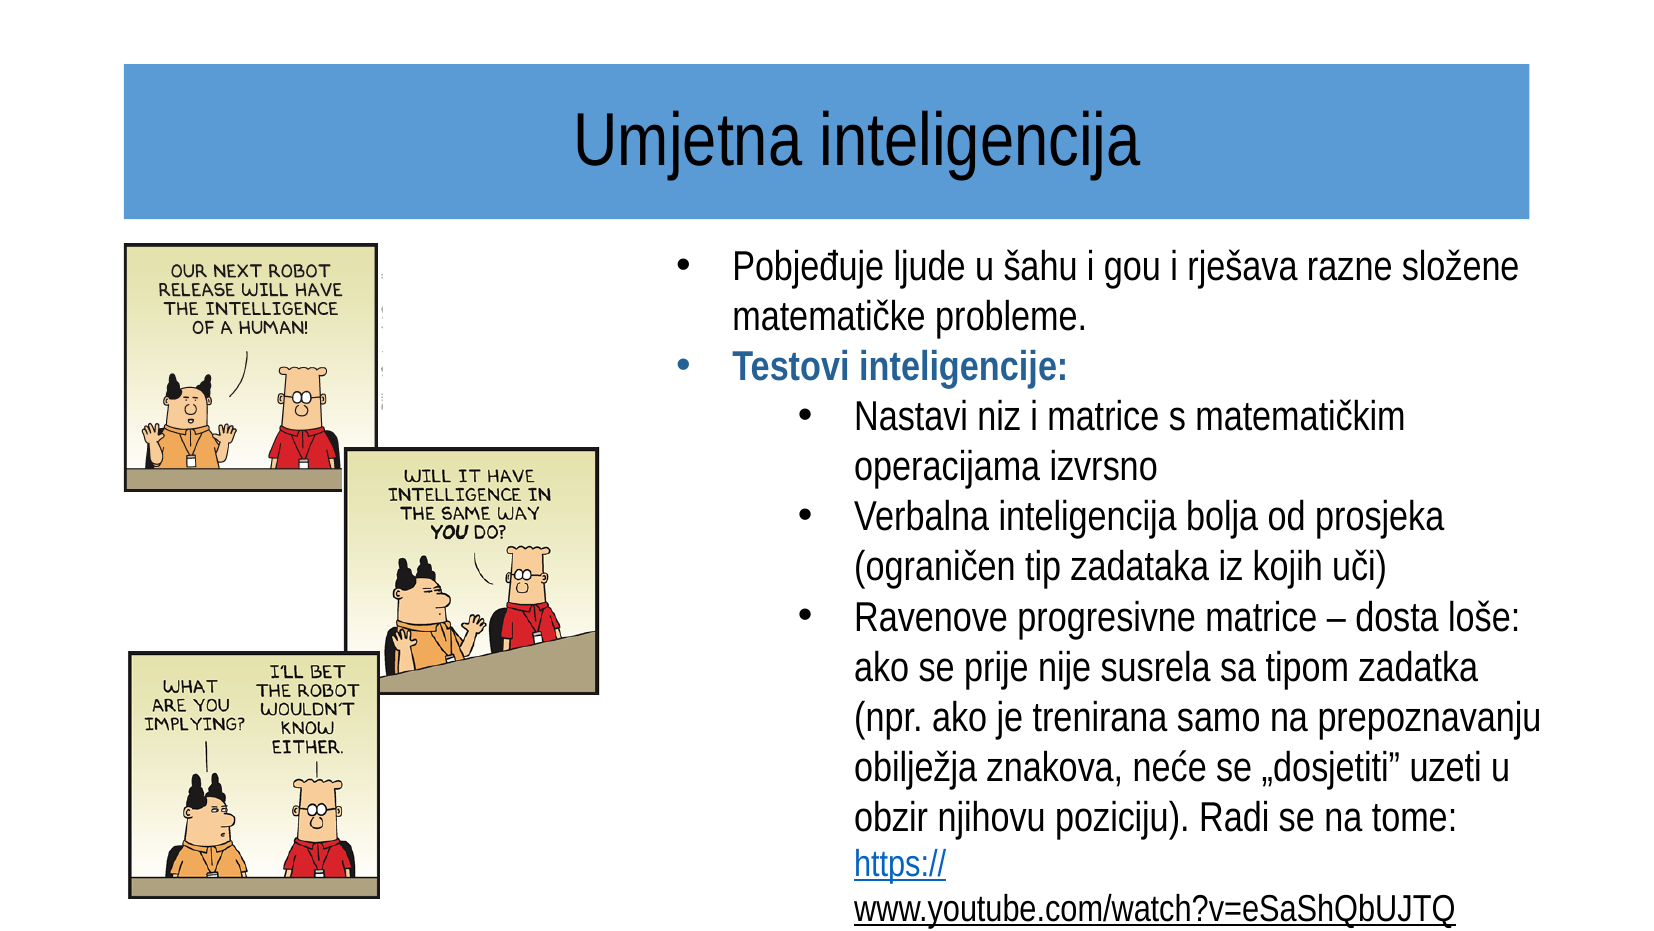

# Umjetna inteligencija
Pobjeđuje ljude u šahu i gou i rješava razne složene matematičke probleme.
Testovi inteligencije:
Nastavi niz i matrice s matematičkim operacijama izvrsno
Verbalna inteligencija bolja od prosjeka (ograničen tip zadataka iz kojih uči)
Ravenove progresivne matrice – dosta loše: ako se prije nije susrela sa tipom zadatka (npr. ako je trenirana samo na prepoznavanju obilježja znakova, neće se „dosjetiti” uzeti u obzir njihovu poziciju). Radi se na tome: https://www.youtube.com/watch?v=eSaShQbUJTQ
Umjetna inteligencija još uvijek nije baš prava inteligencija  jer se potpuno oslanja na znanje i učenje, a uvid i otkrivanje novog (snalaženje u problemima koje nije još susrela) ne prakticira.